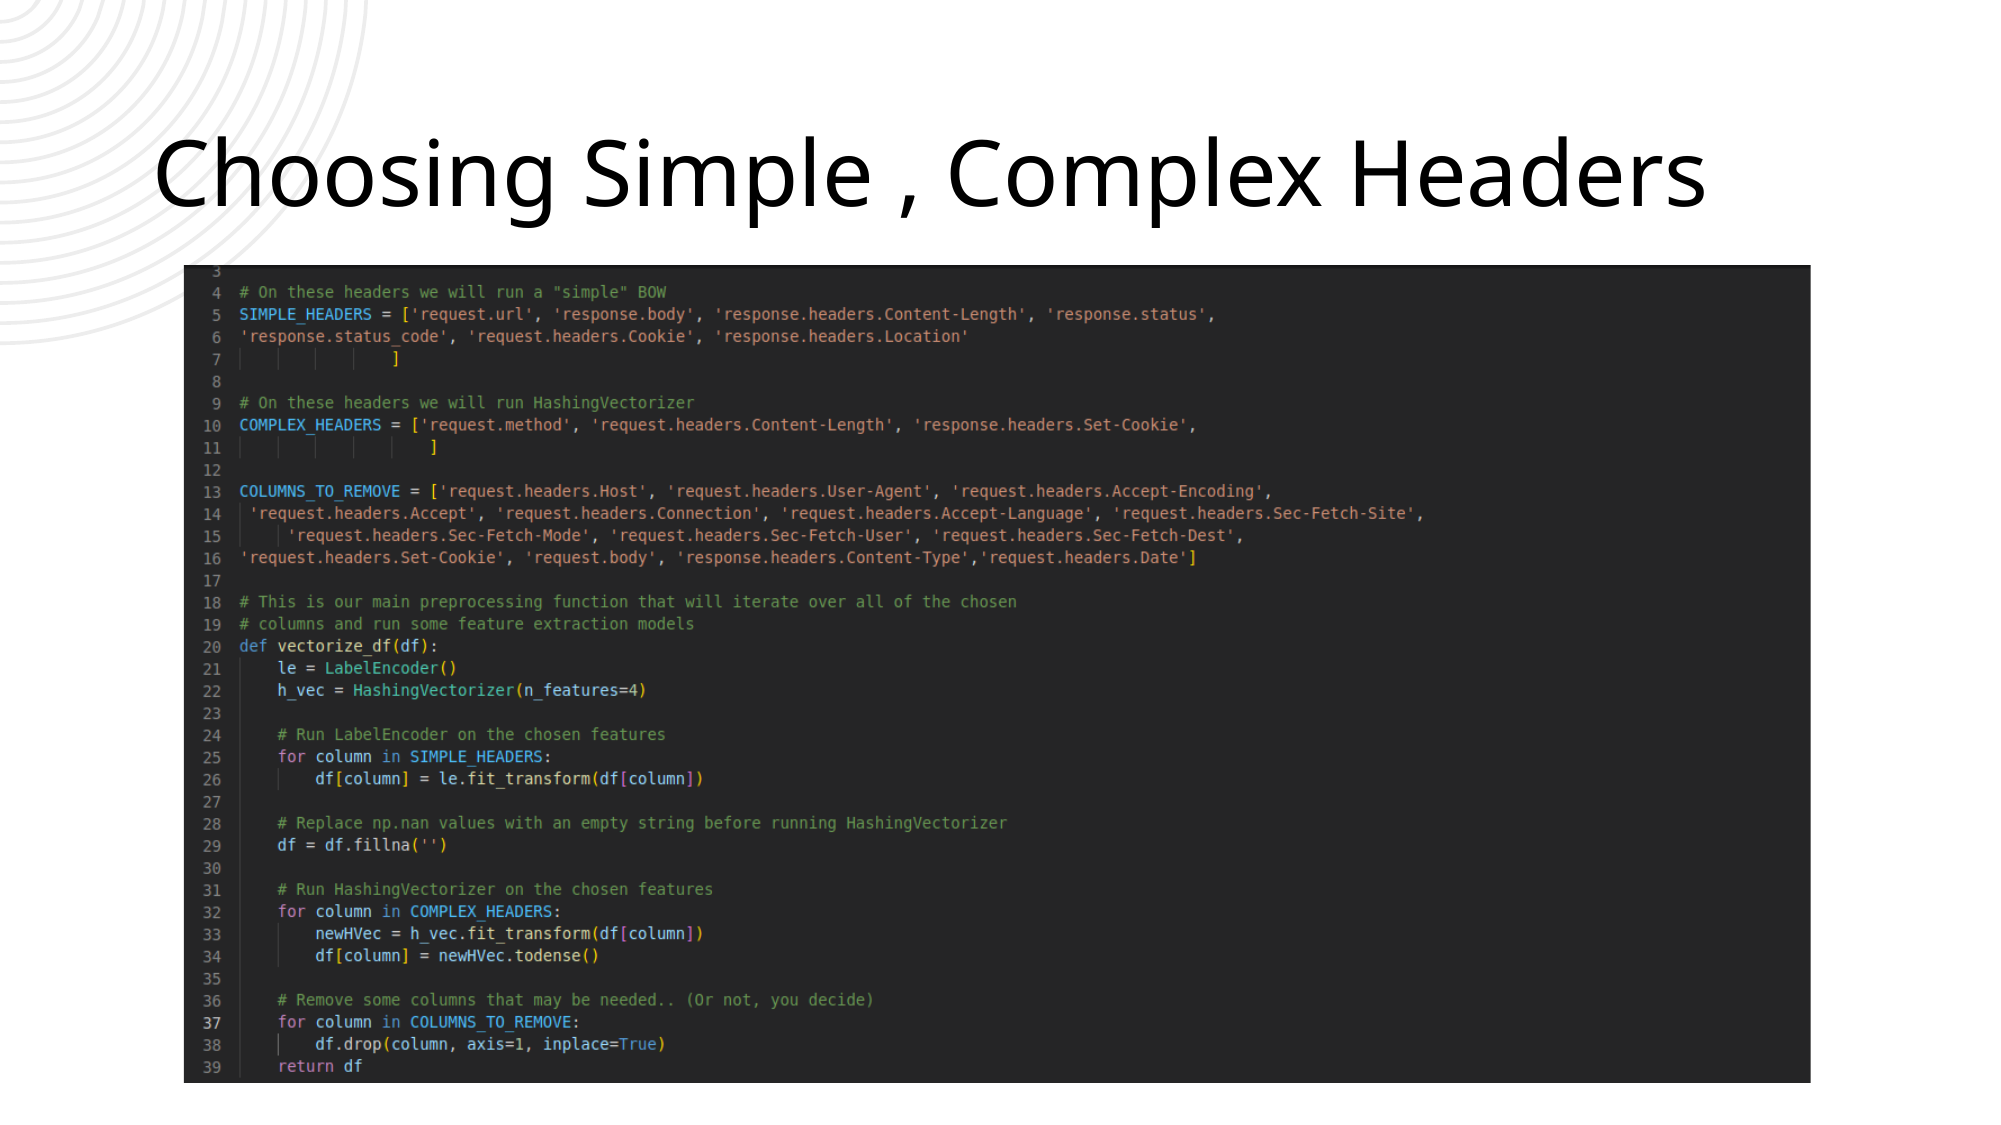

# Choosing Simple , Complex Headers
Presentation title